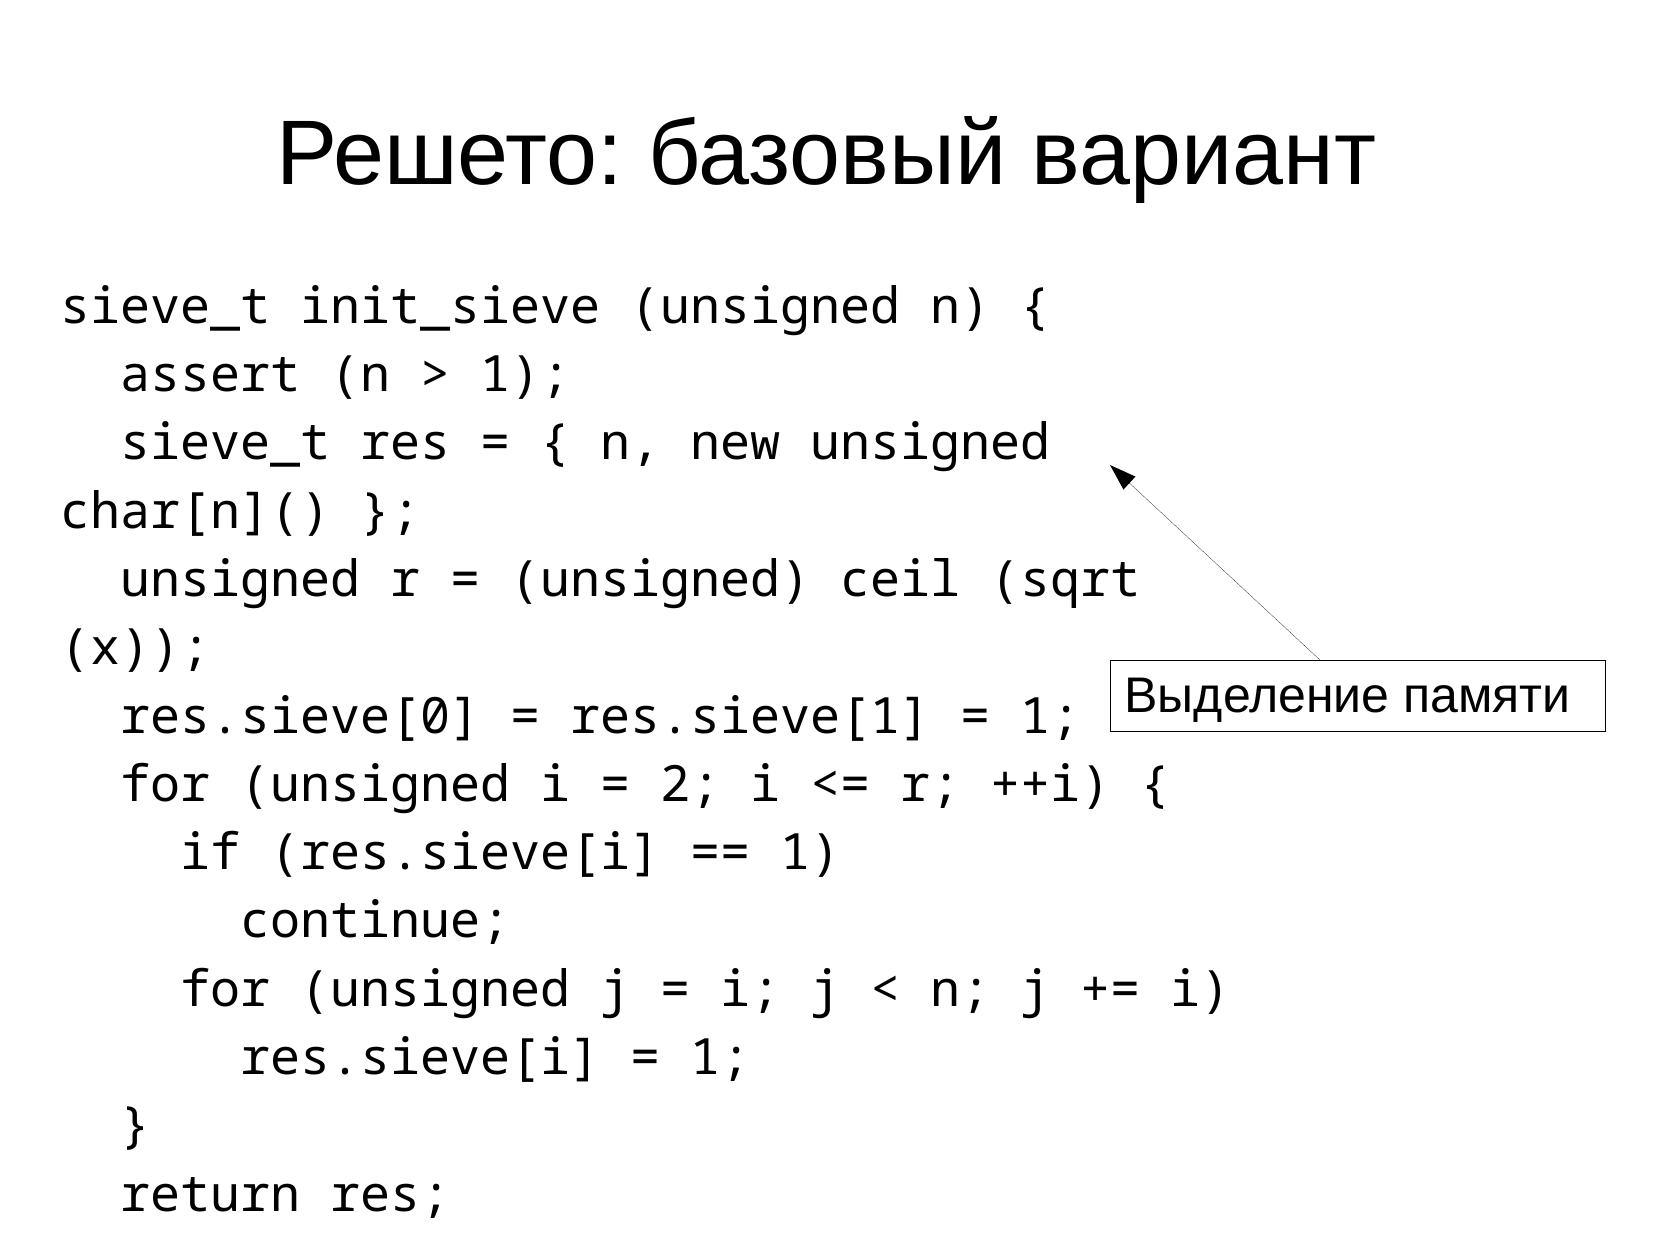

# Решето: базовый вариант
sieve_t init_sieve (unsigned n) {
 assert (n > 1);
 sieve_t res = { n, new unsigned char[n]() };
 unsigned r = (unsigned) ceil (sqrt (x));
 res.sieve[0] = res.sieve[1] = 1;
 for (unsigned i = 2; i <= r; ++i) {
 if (res.sieve[i] == 1)
 continue;
 for (unsigned j = i; j < n; j += i)
 res.sieve[i] = 1;
 }
 return res;
}
Выделение памяти